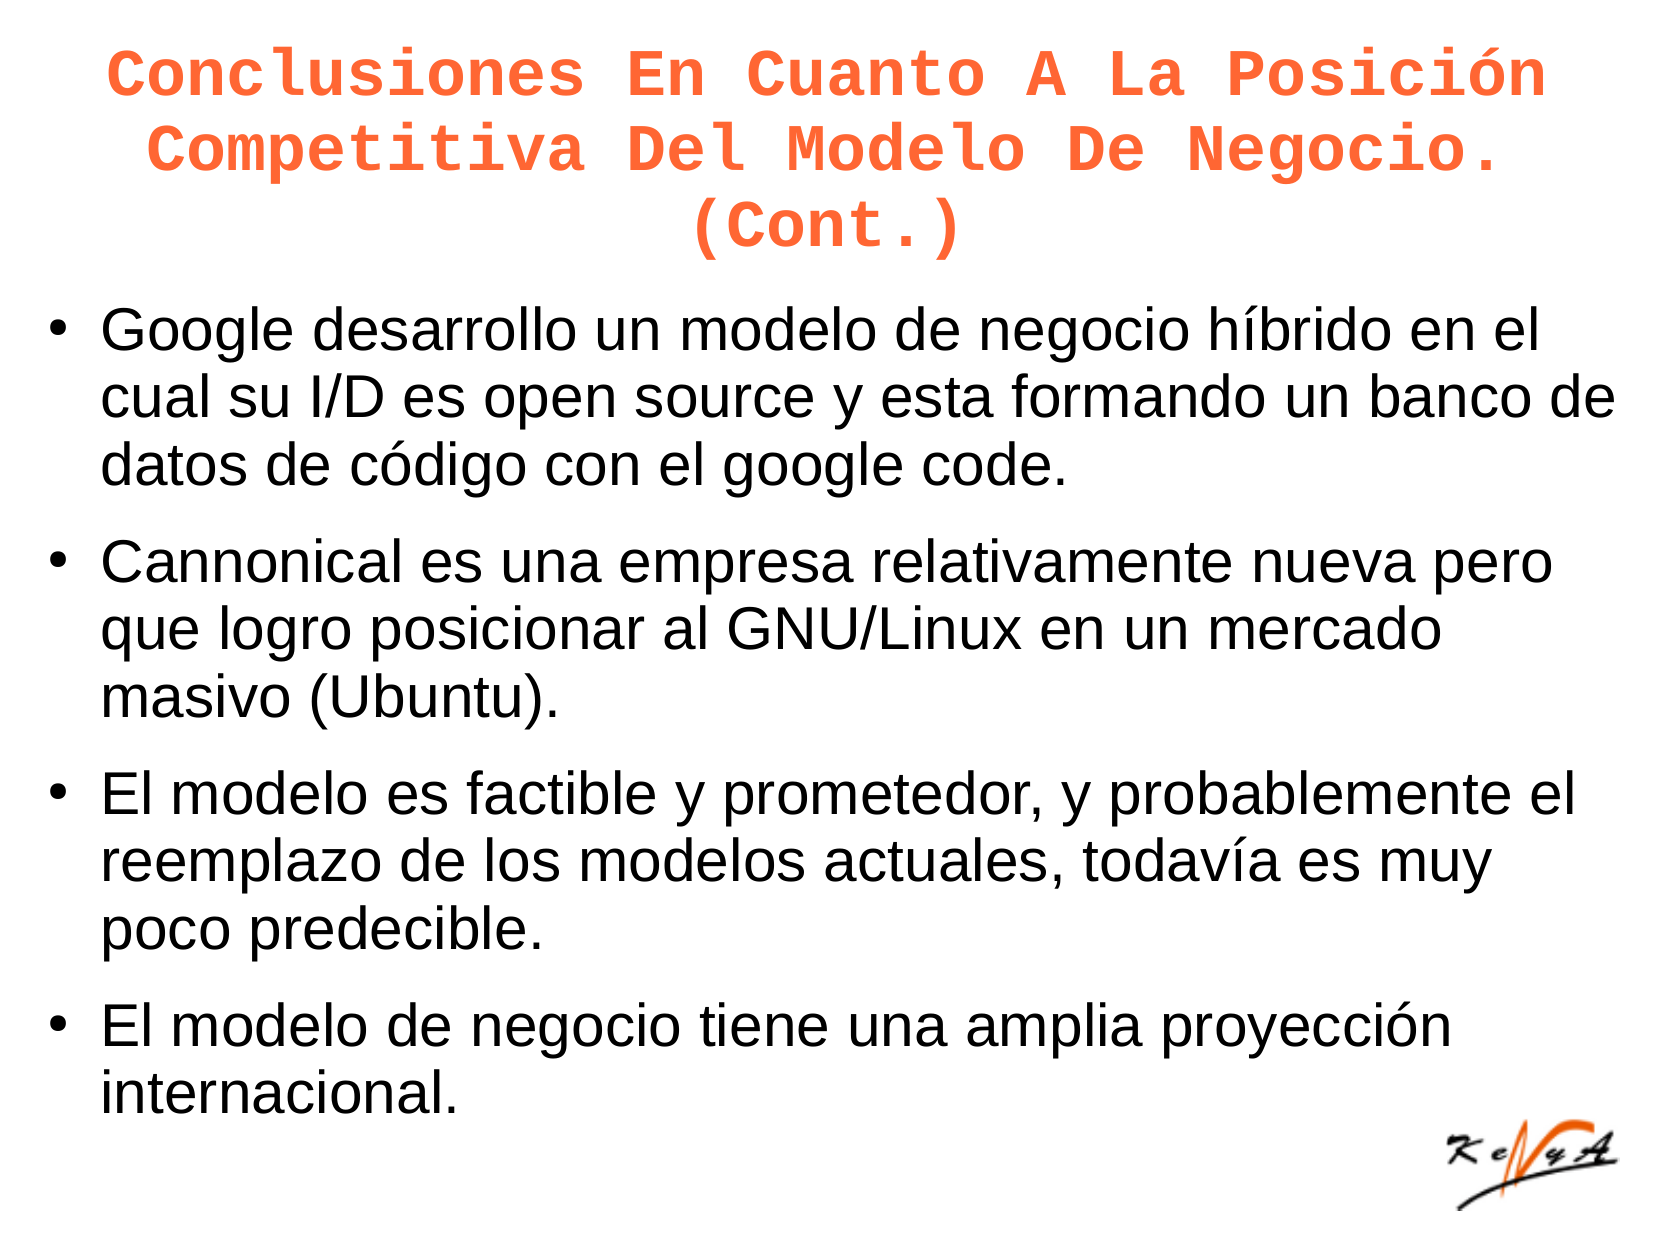

# Conclusiones En Cuanto A La Posición Competitiva Del Modelo De Negocio. (Cont.)
Google desarrollo un modelo de negocio híbrido en el cual su I/D es open source y esta formando un banco de datos de código con el google code.
Cannonical es una empresa relativamente nueva pero que logro posicionar al GNU/Linux en un mercado masivo (Ubuntu).
El modelo es factible y prometedor, y probablemente el reemplazo de los modelos actuales, todavía es muy poco predecible.
El modelo de negocio tiene una amplia proyección internacional.